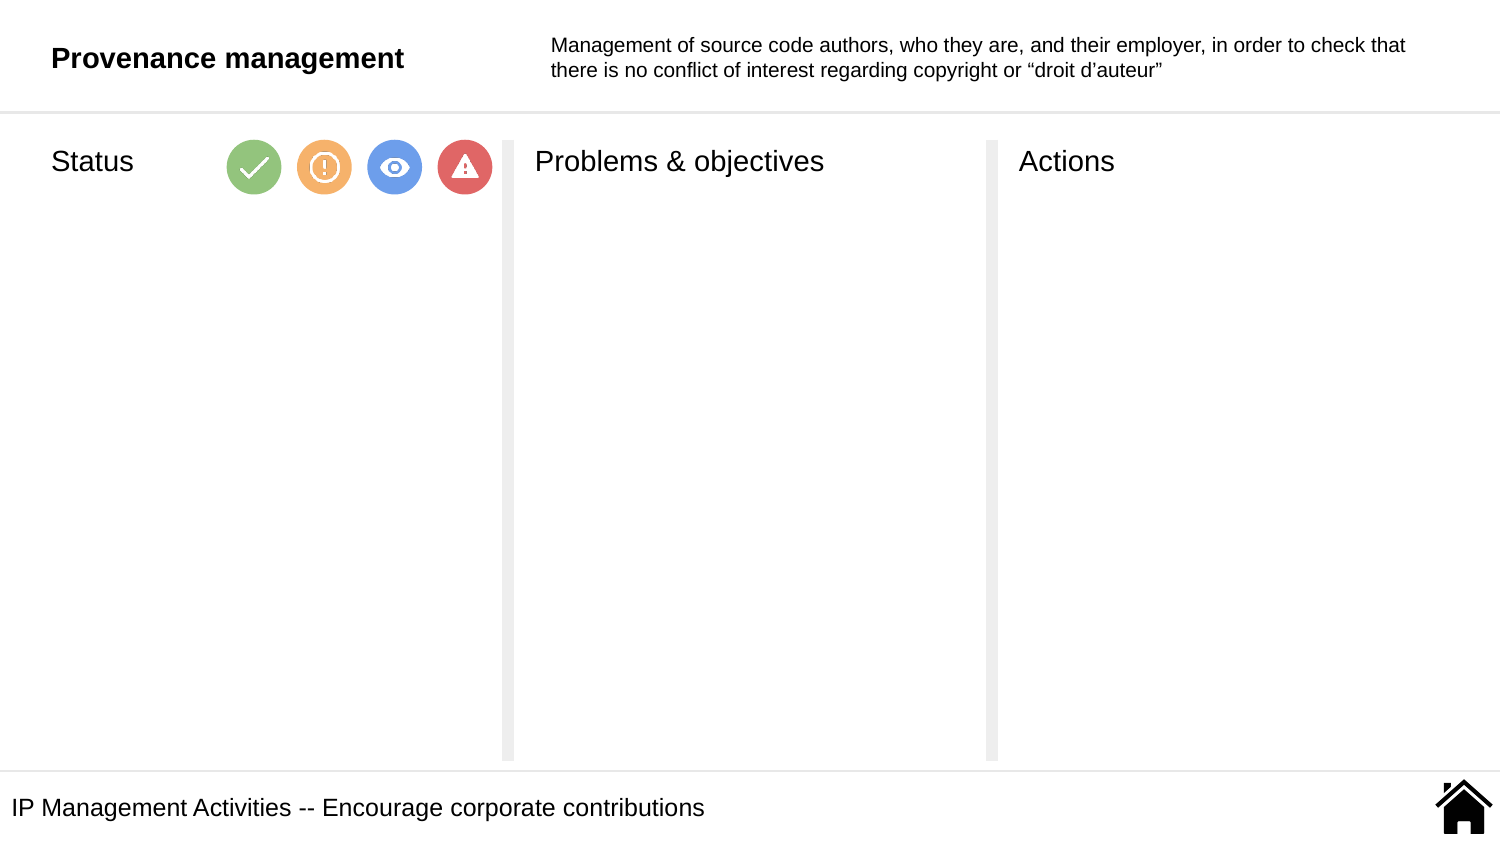

Provenance management
Management of source code authors, who they are, and their employer, in order to check that there is no conflict of interest regarding copyright or “droit d’auteur”
# Status
Problems & objectives
Actions
IP Management Activities -- Encourage corporate contributions